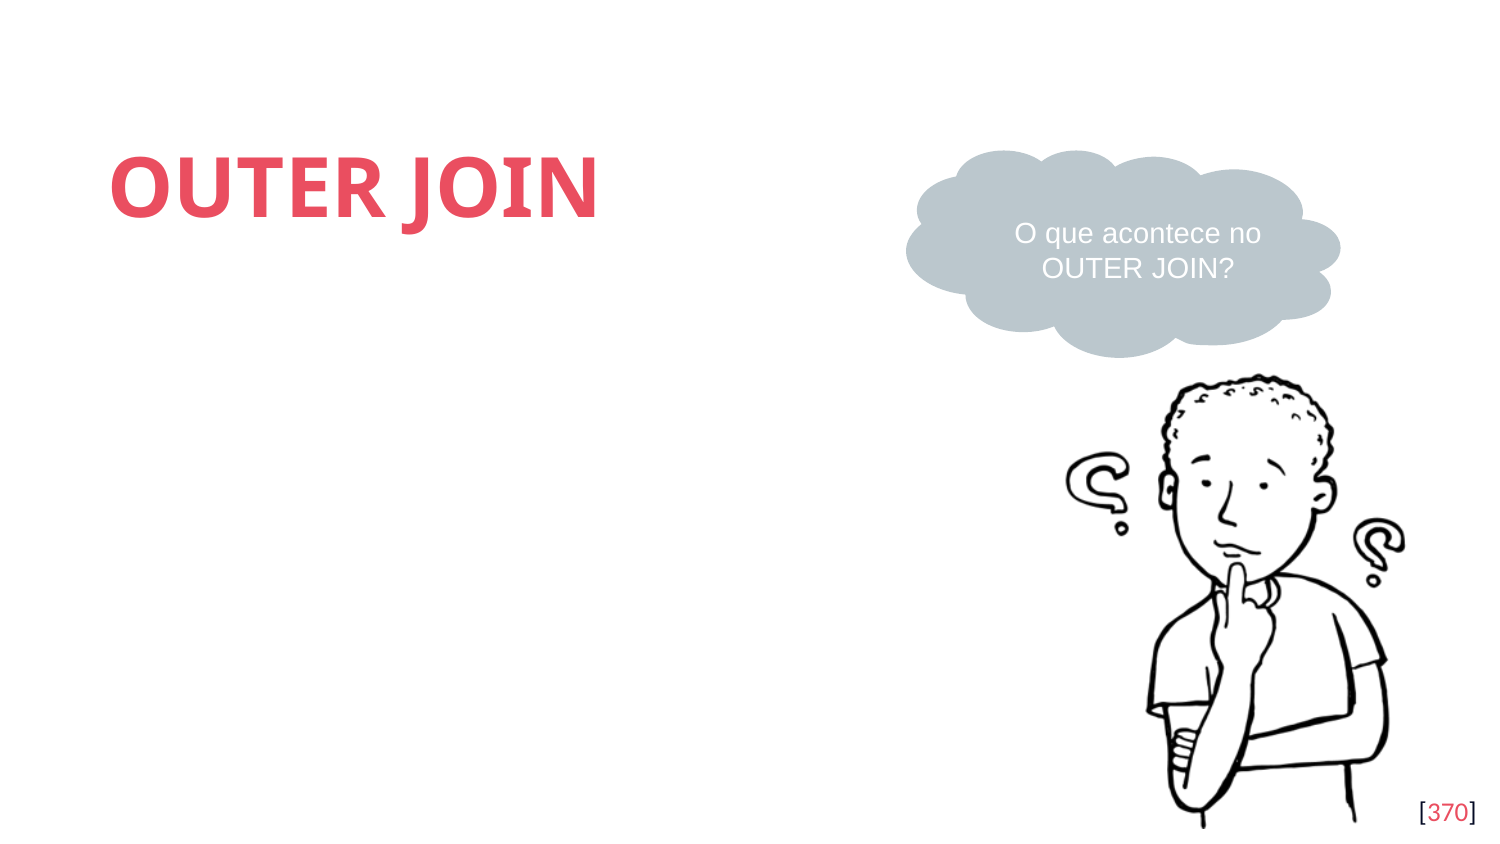

OUTER JOIN
O que acontece no OUTER JOIN?